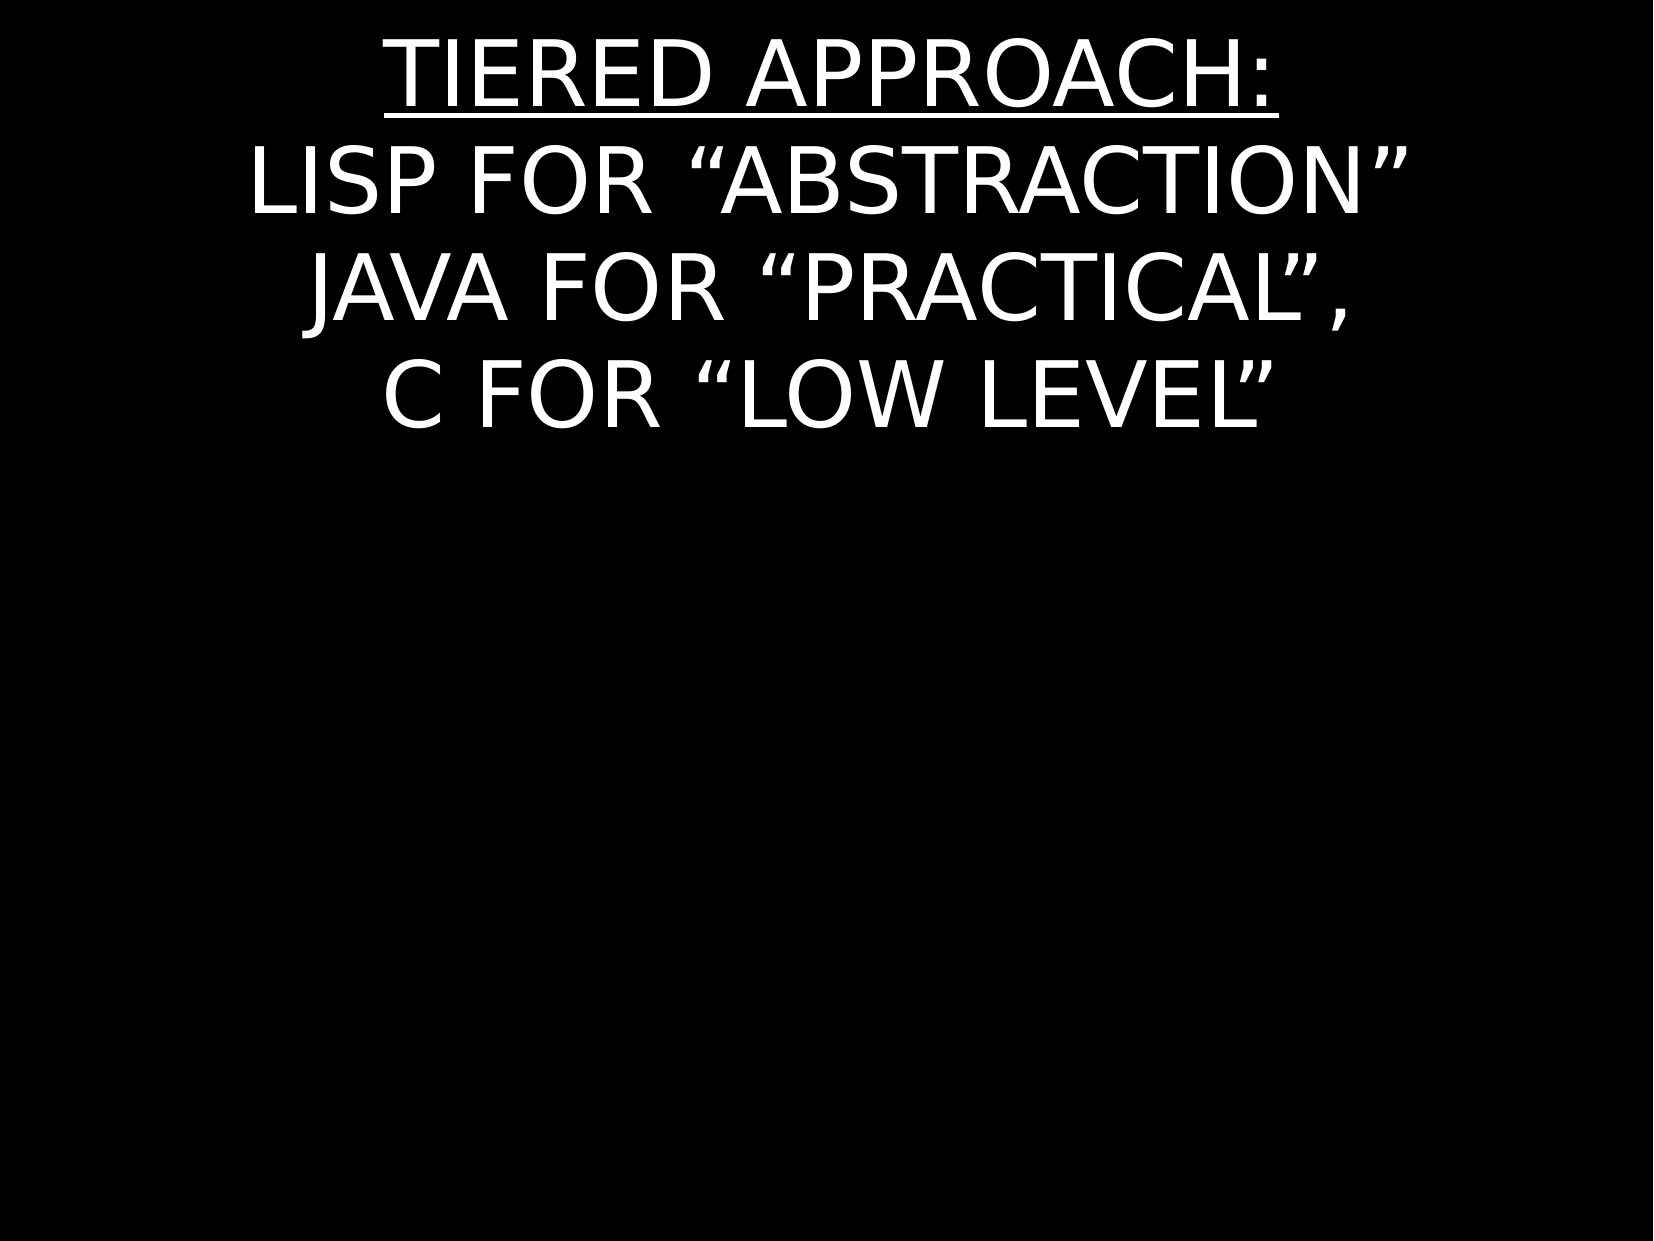

# TIERED APPROACH: LISP FOR “ABSTRACTION” JAVA FOR “PRACTICAL”, C FOR “LOW LEVEL”